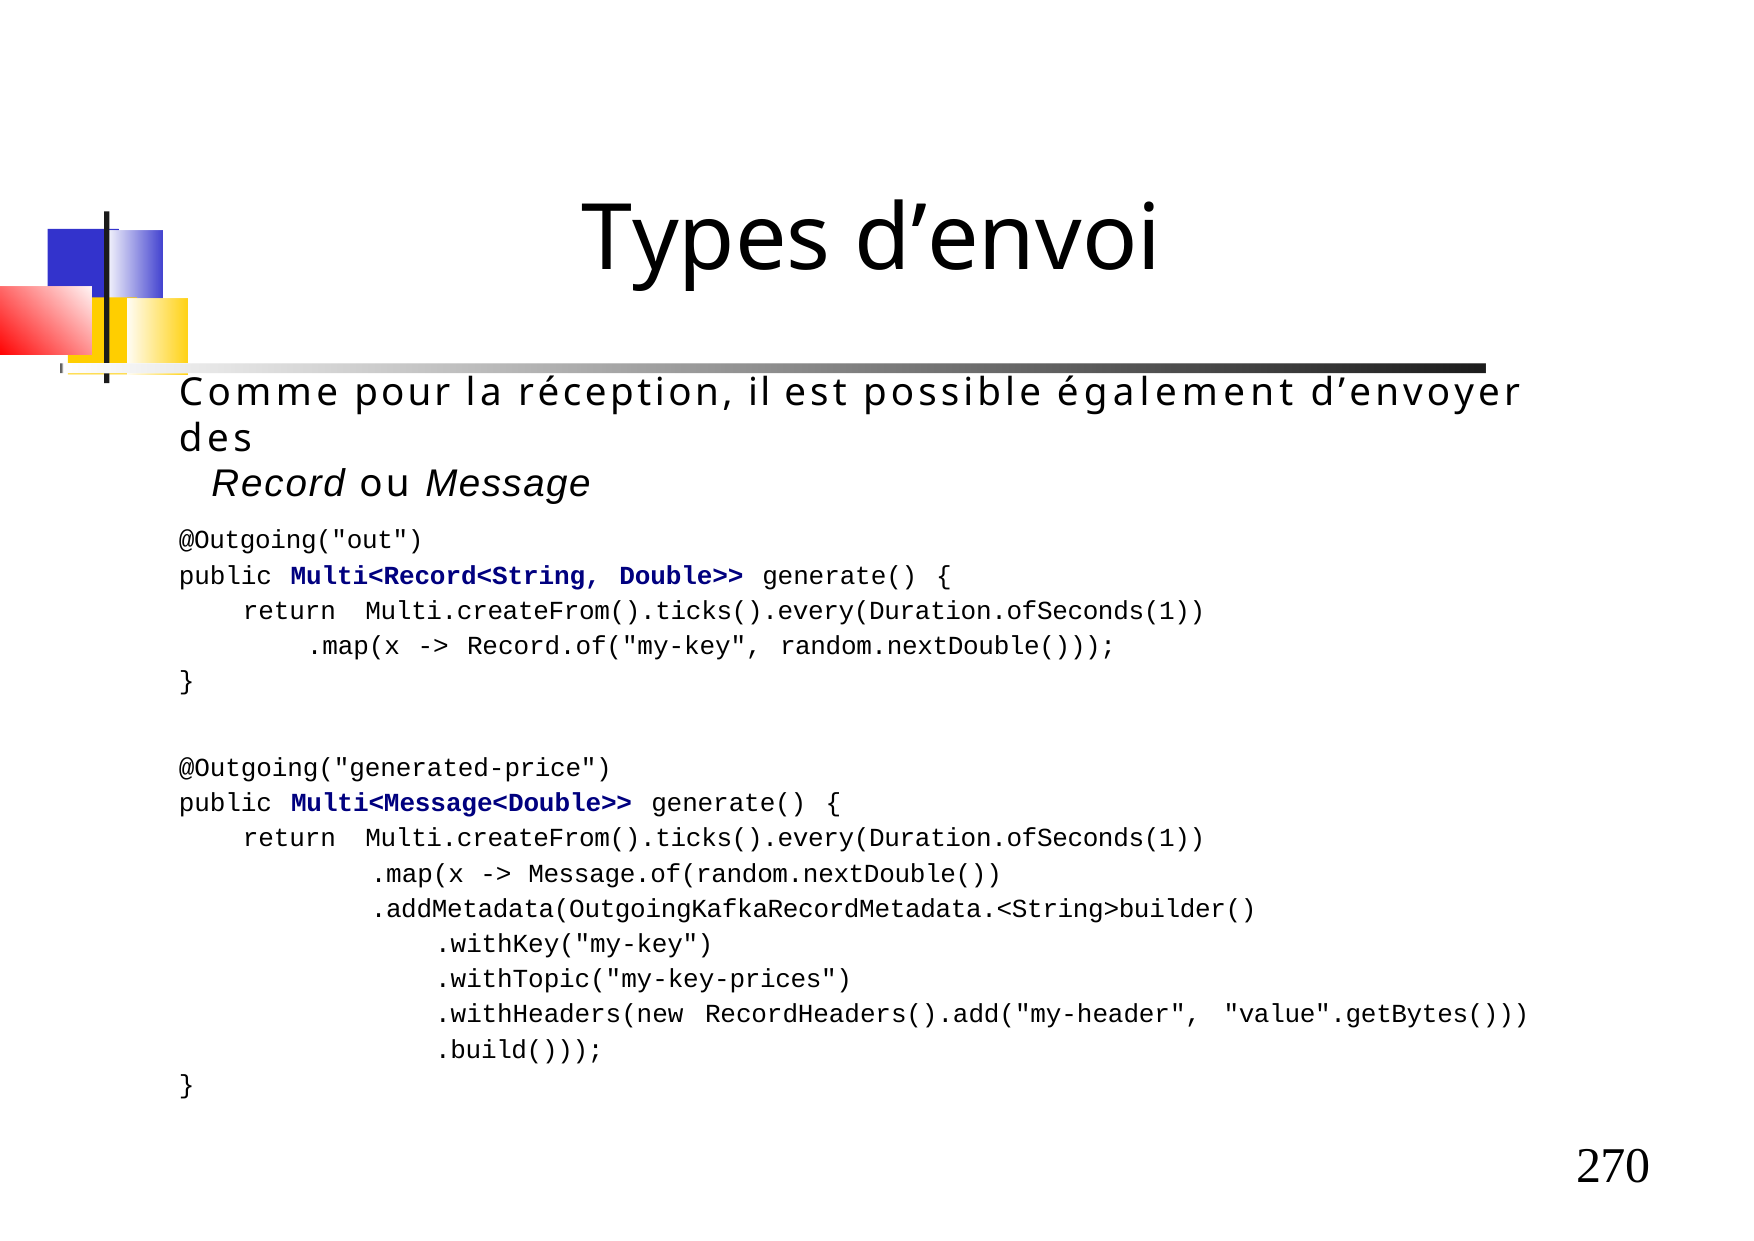

# Types d’envoi
Comme pour la réception, il est possible également d’envoyer des
Record ou Message
@Outgoing("out")
public Multi<Record<String, Double>> generate() {
return Multi.createFrom().ticks().every(Duration.ofSeconds(1))
.map(x -> Record.of("my-key", random.nextDouble()));
}
@Outgoing("generated-price")
public Multi<Message<Double>> generate() {
return Multi.createFrom().ticks().every(Duration.ofSeconds(1))
.map(x -> Message.of(random.nextDouble())
.addMetadata(OutgoingKafkaRecordMetadata.<String>builder()
.withKey("my-key")
.withTopic("my-key-prices")
.withHeaders(new RecordHeaders().add("my-header", "value".getBytes()))
.build()));
}
270